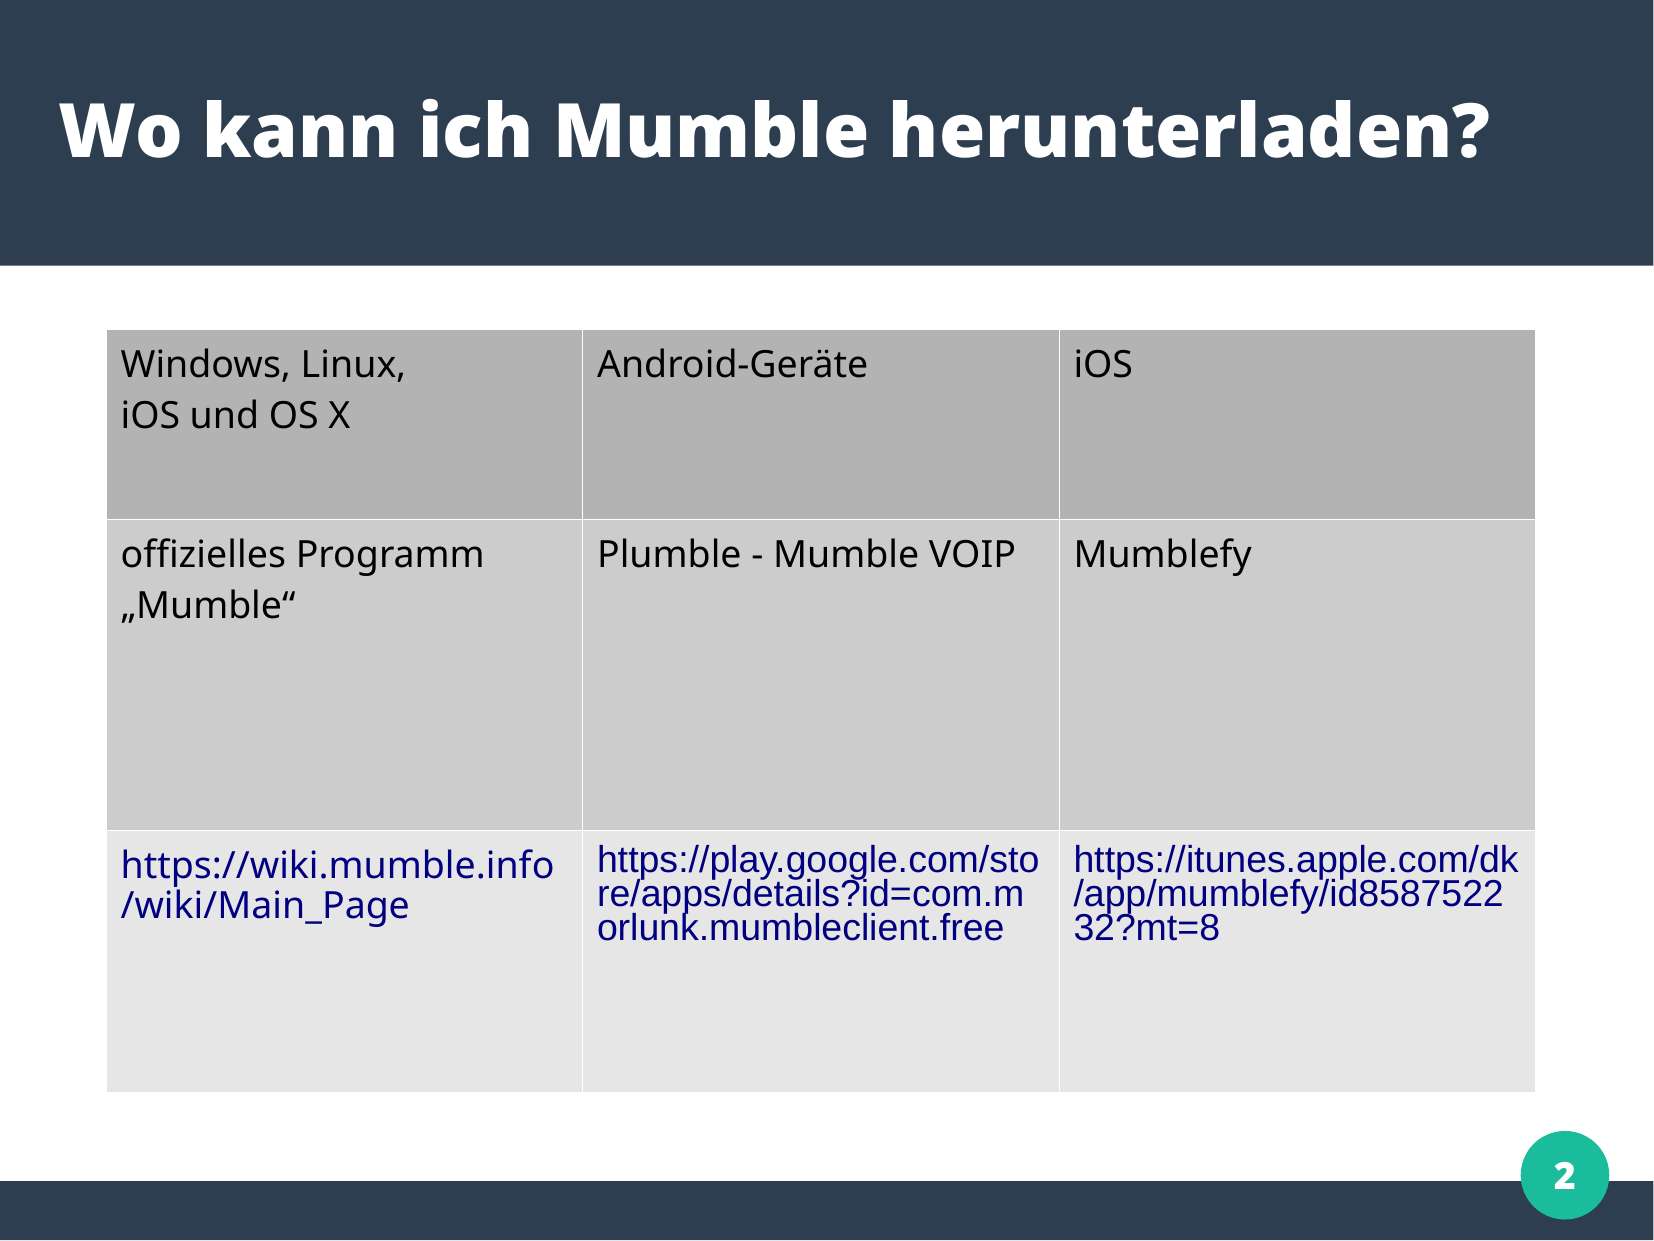

# Wo kann ich Mumble herunterladen?
| Windows, Linux, iOS und OS X | Android-Geräte | iOS |
| --- | --- | --- |
| offizielles Programm „Mumble“ | Plumble - Mumble VOIP | Mumblefy |
| https://wiki.mumble.info/wiki/Main\_Page | https://play.google.com/store/apps/details?id=com.morlunk.mumbleclient.free | https://itunes.apple.com/dk/app/mumblefy/id858752232?mt=8 |
2